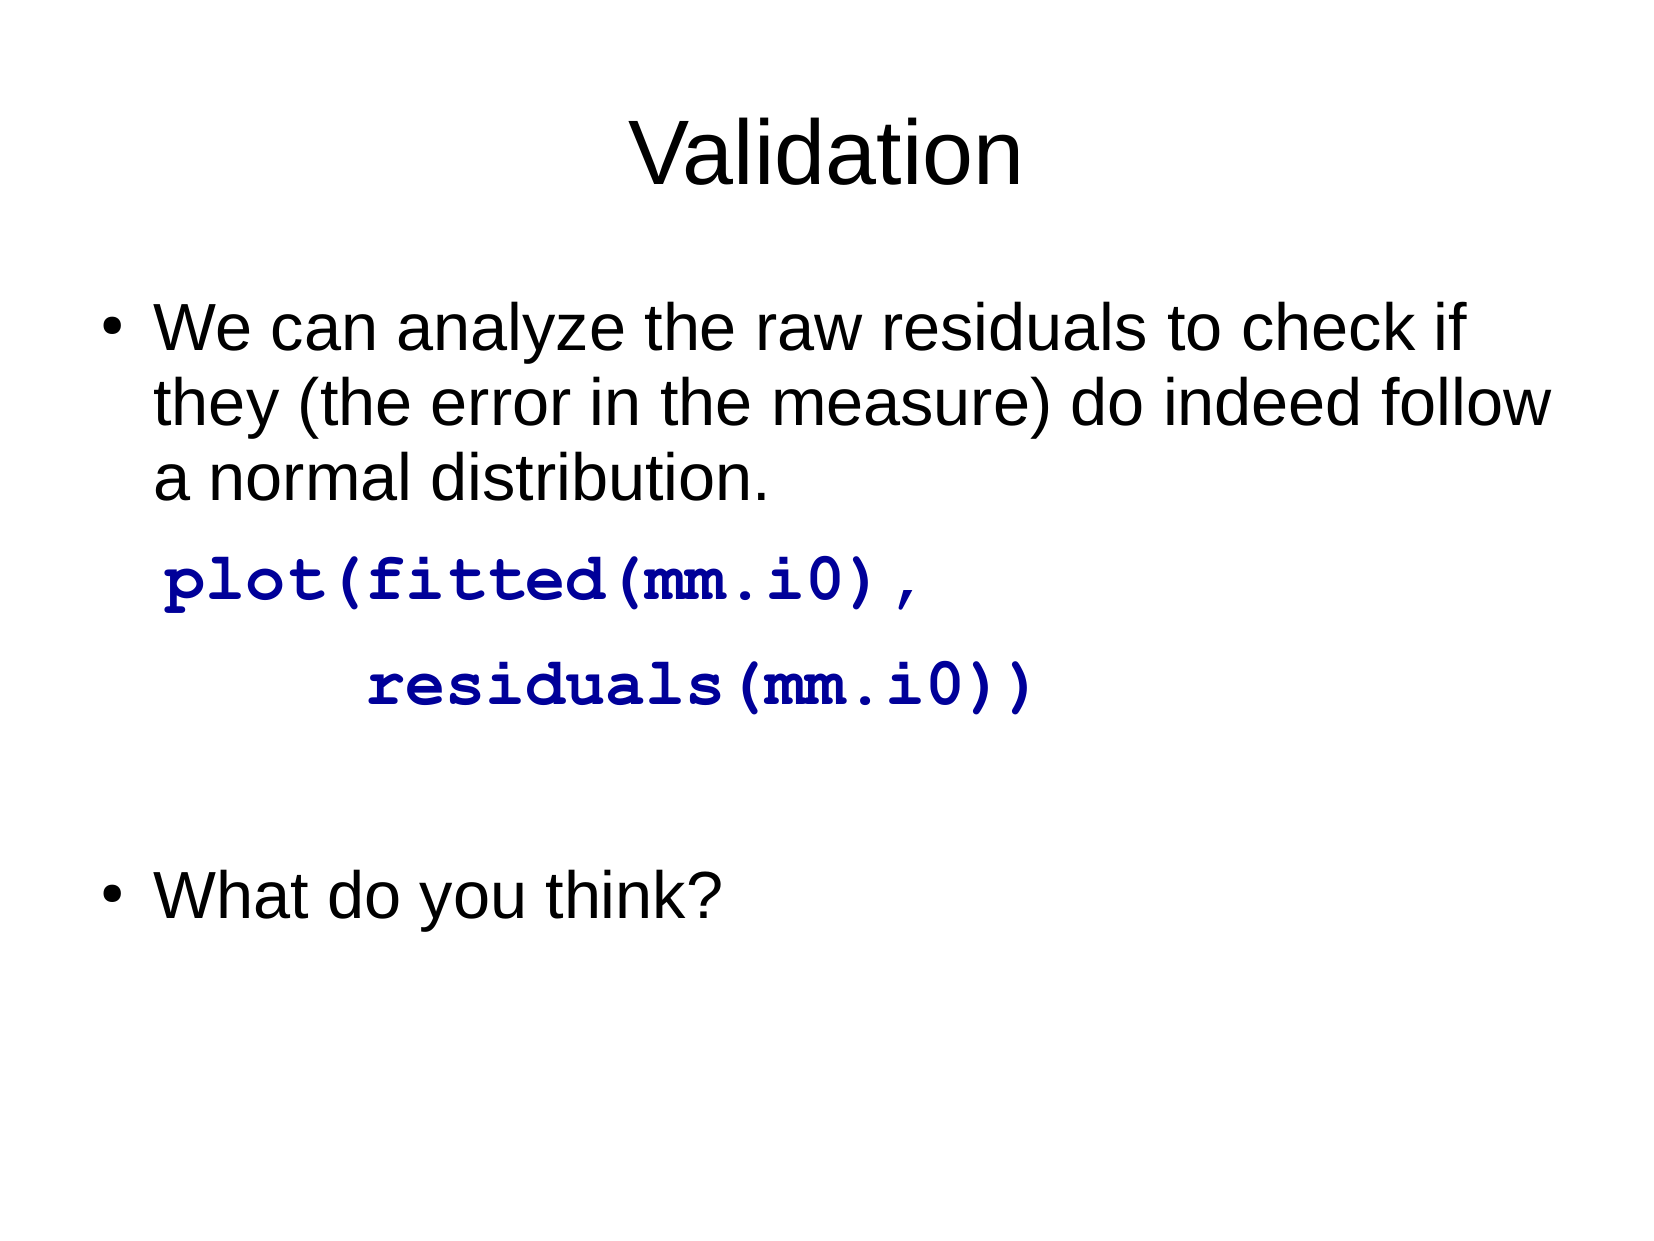

# Validation
We can analyze the raw residuals to check if they (the error in the measure) do indeed follow a normal distribution.
plot(fitted(mm.i0),
 residuals(mm.i0))
What do you think?